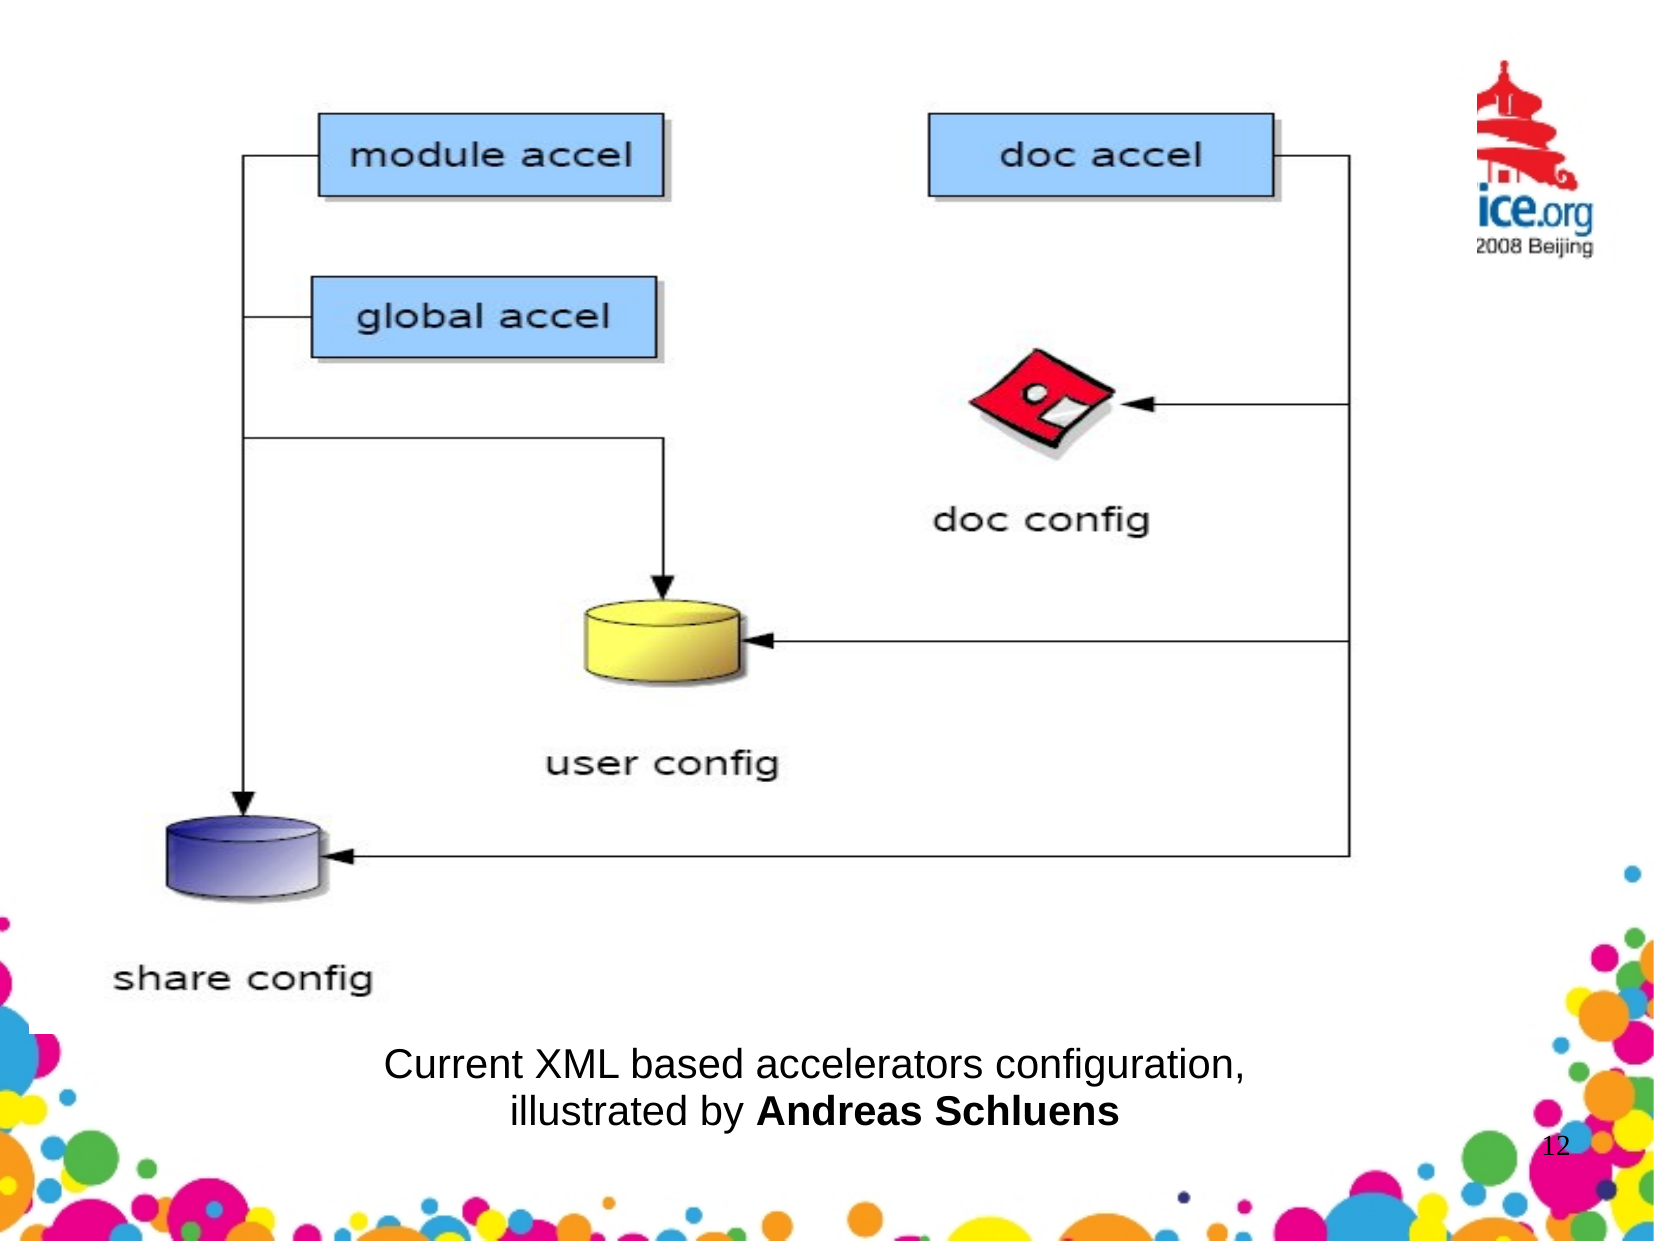

Current XML based accelerators configuration,
illustrated by Andreas Schluens
12